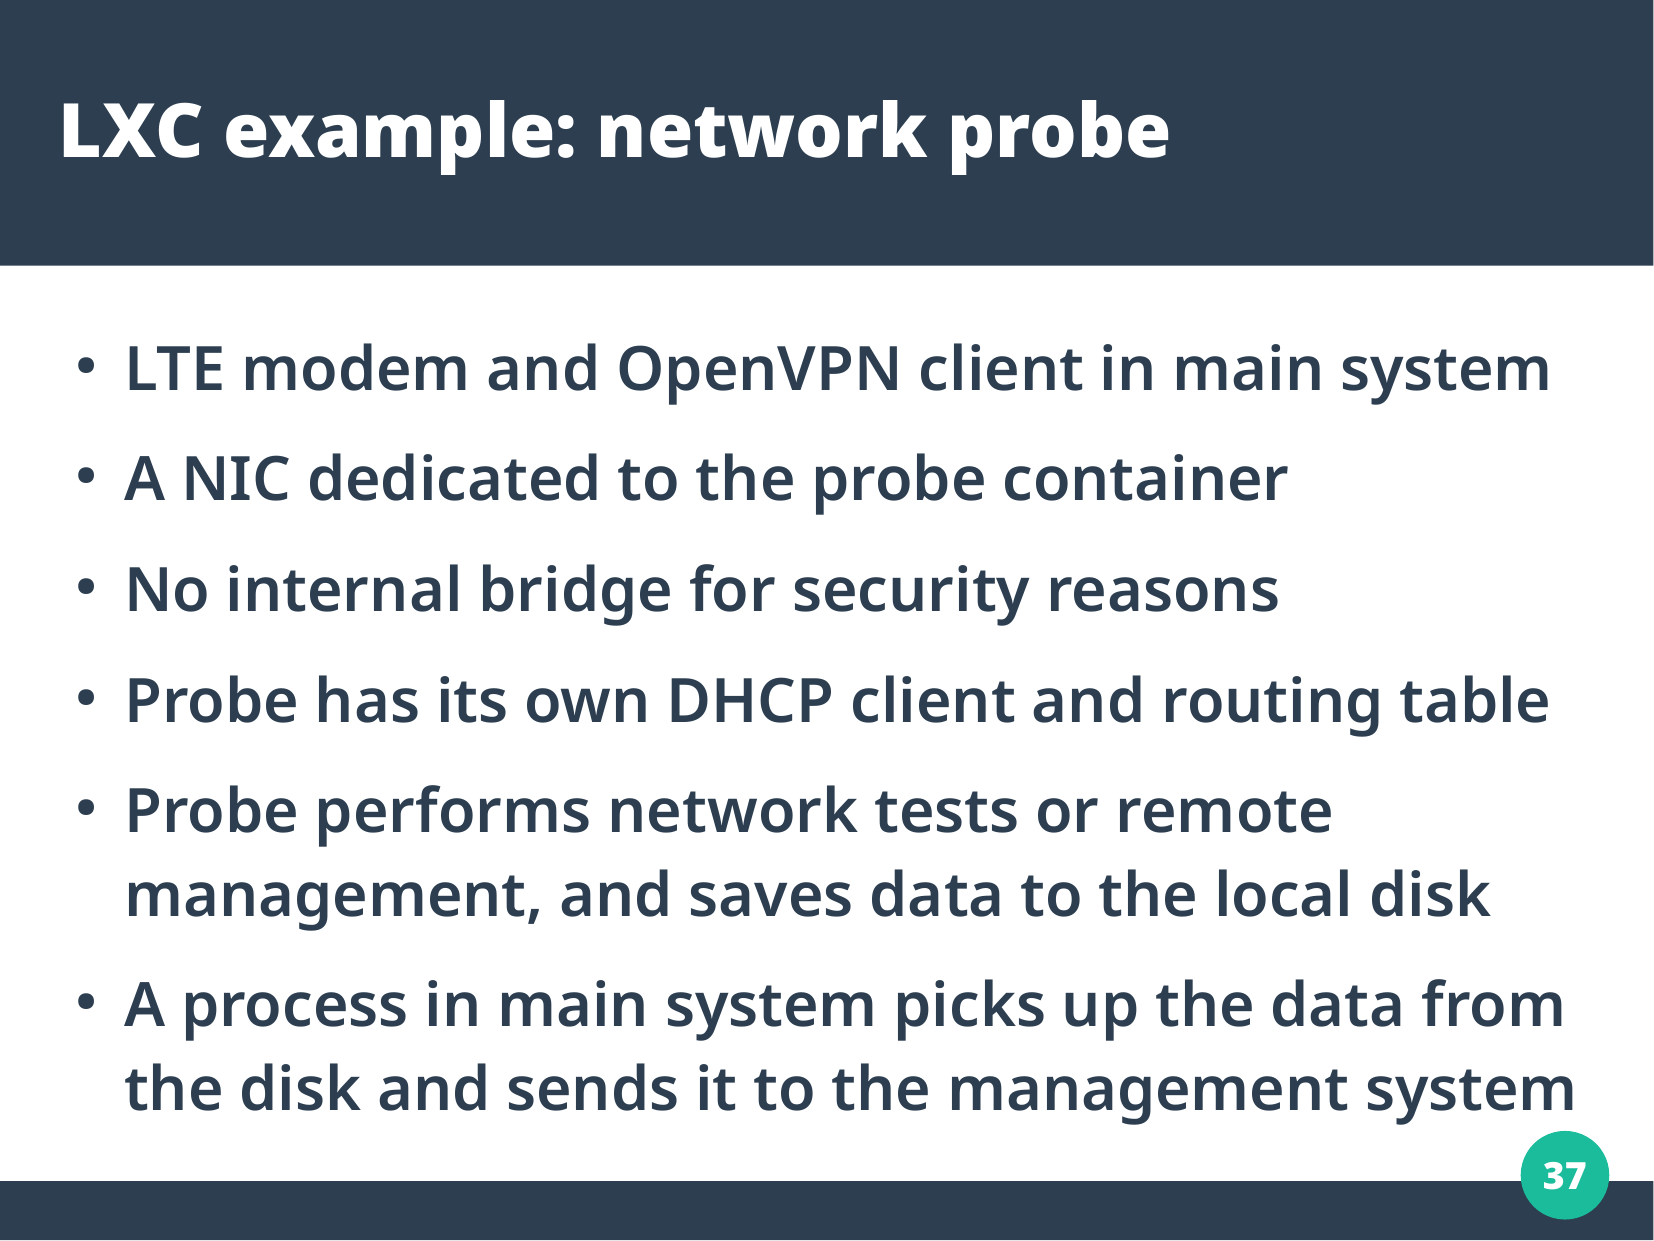

# LXC example: network probe
LTE modem and OpenVPN client in main system
A NIC dedicated to the probe container
No internal bridge for security reasons
Probe has its own DHCP client and routing table
Probe performs network tests or remote management, and saves data to the local disk
A process in main system picks up the data from the disk and sends it to the management system
37